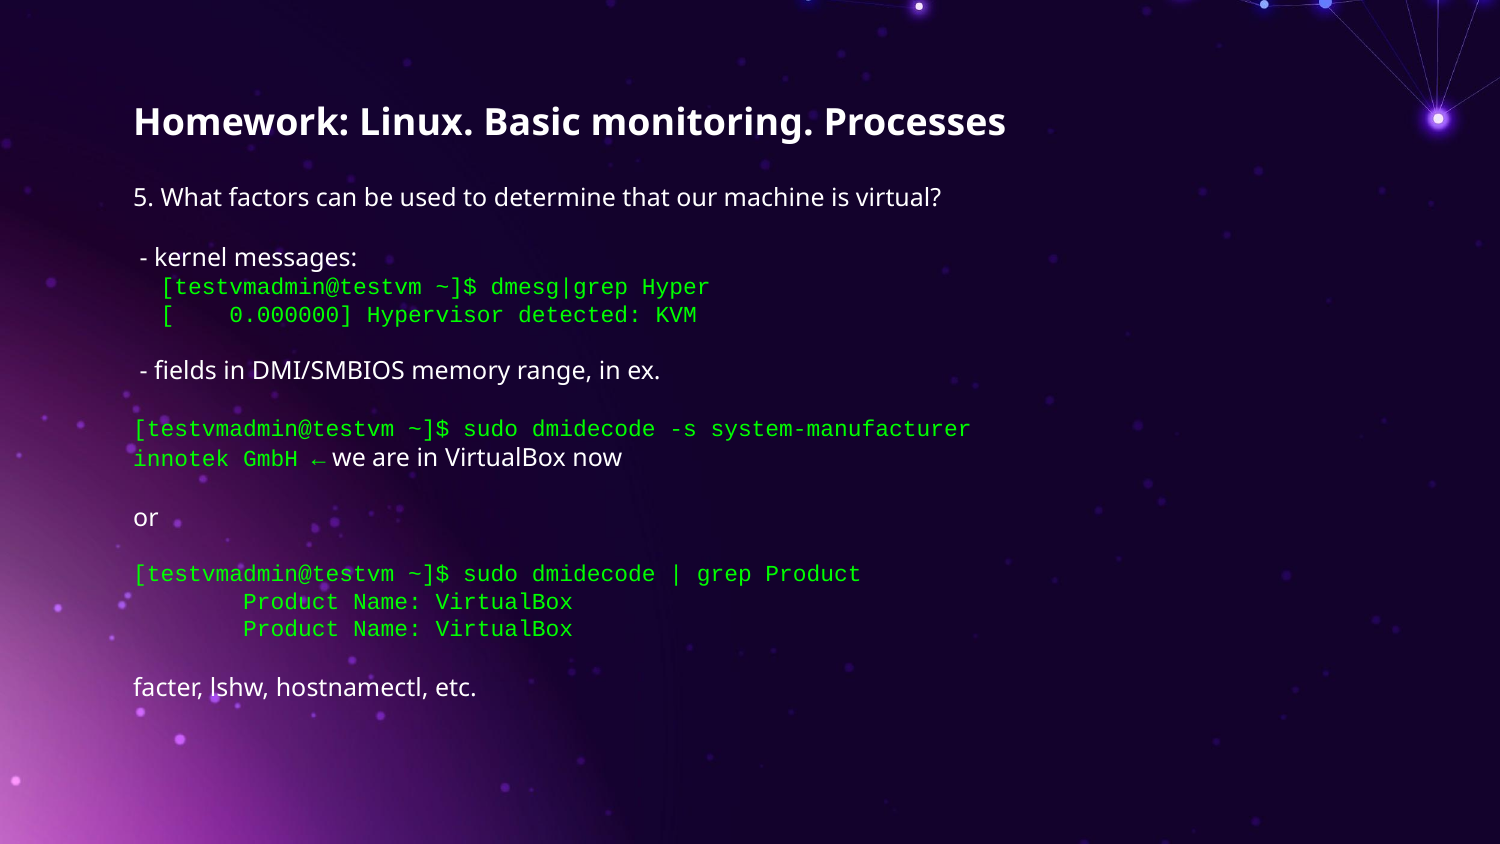

# Homework: Linux. Basic monitoring. Processes
5. What factors can be used to determine that our machine is virtual?
 - kernel messages:
 [testvmadmin@testvm ~]$ dmesg|grep Hyper
 [ 0.000000] Hypervisor detected: KVM
 - fields in DMI/SMBIOS memory range, in ex.
[testvmadmin@testvm ~]$ sudo dmidecode -s system-manufacturer
innotek GmbH ← we are in VirtualBox now
or
[testvmadmin@testvm ~]$ sudo dmidecode | grep Product
 Product Name: VirtualBox
 Product Name: VirtualBox
facter, lshw, hostnamectl, etc.